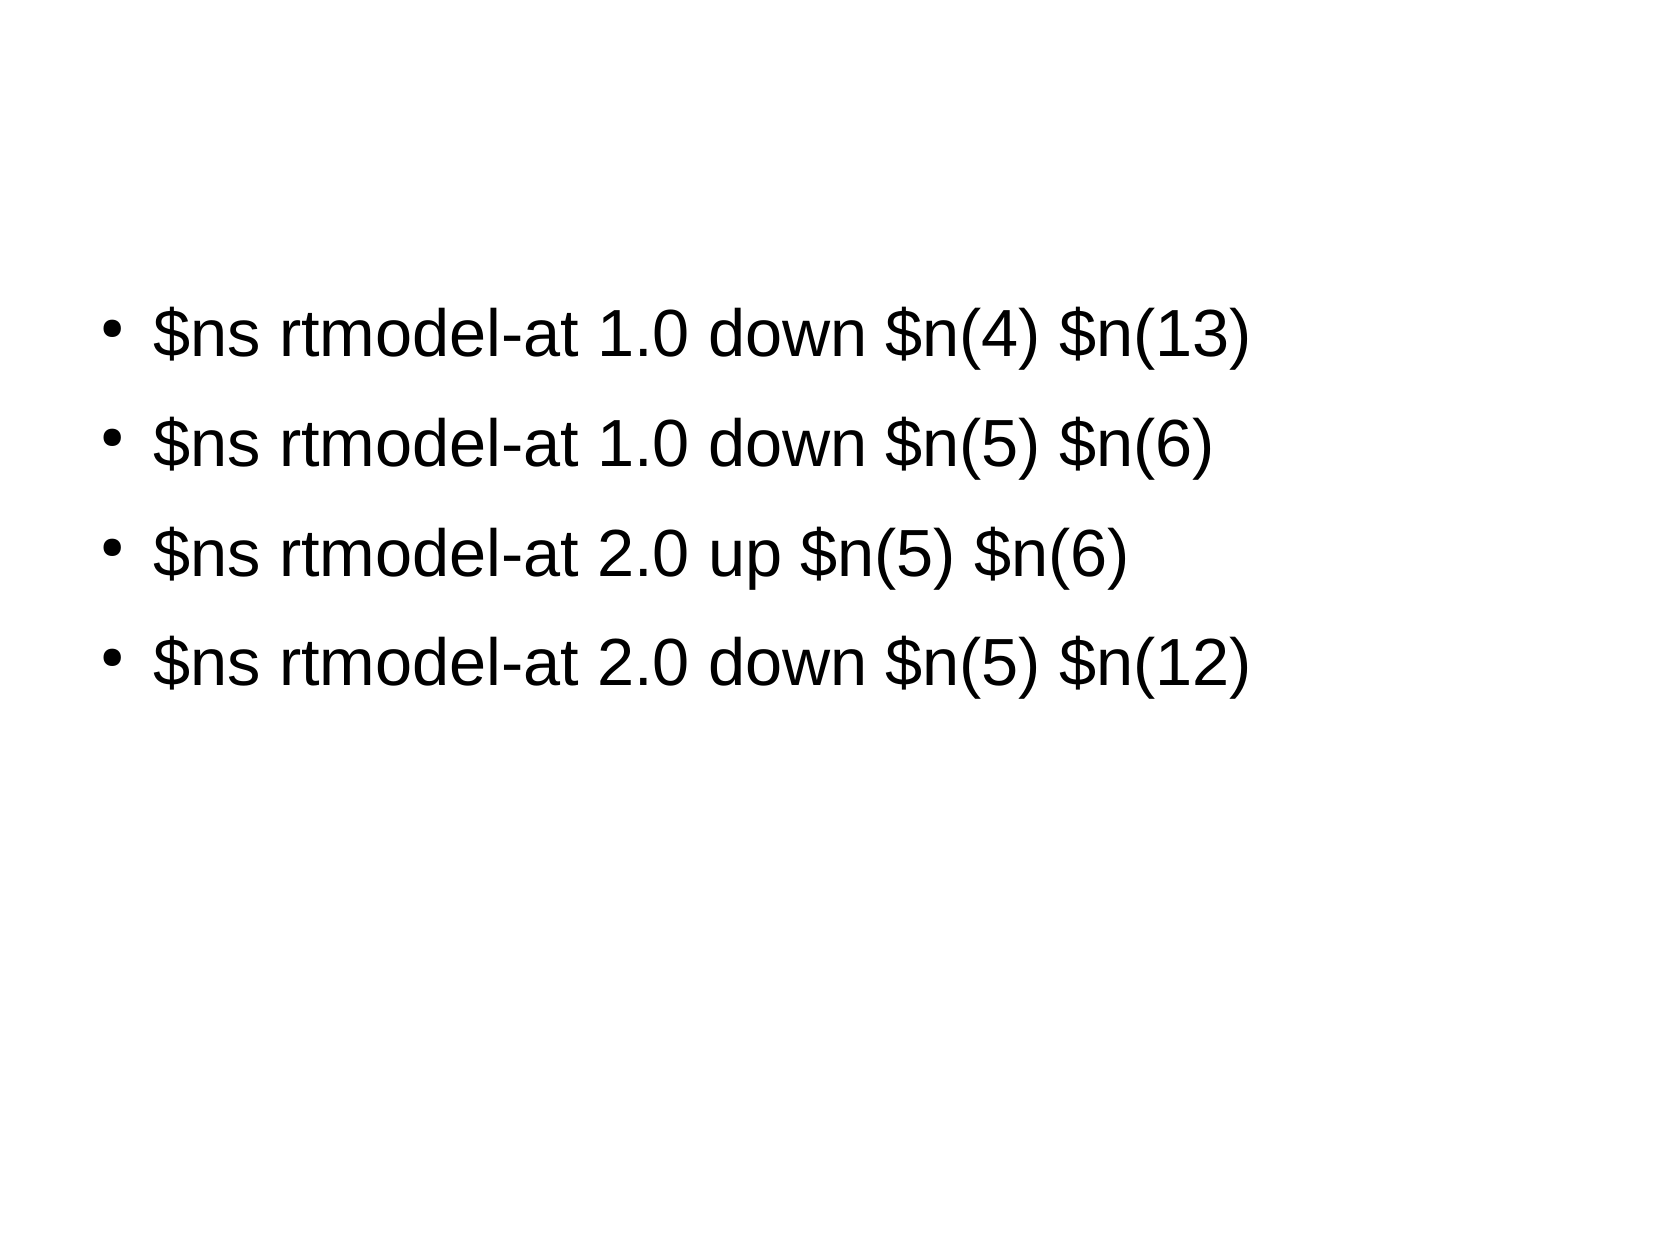

#
$ns rtmodel-at 1.0 down $n(4) $n(13)
$ns rtmodel-at 1.0 down $n(5) $n(6)
$ns rtmodel-at 2.0 up $n(5) $n(6)
$ns rtmodel-at 2.0 down $n(5) $n(12)